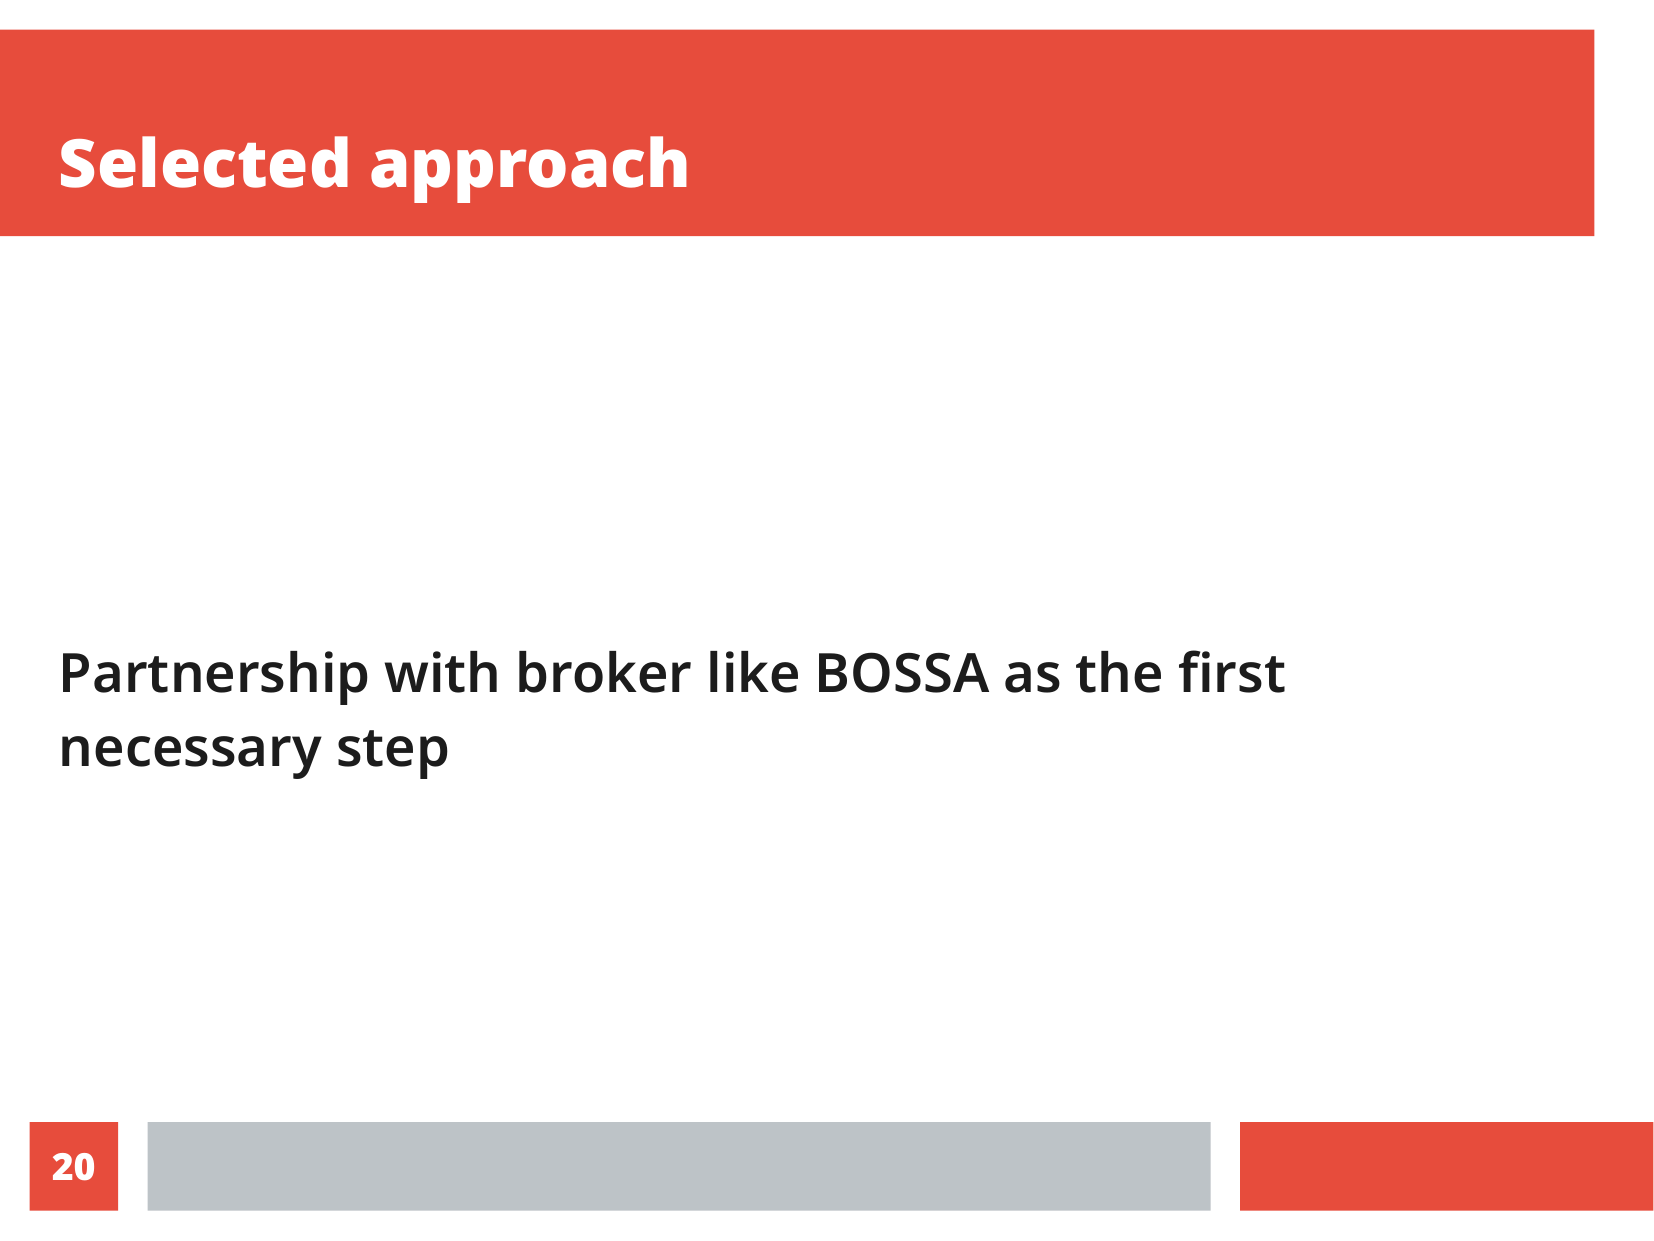

# Selected approach
Partnership with broker like BOSSA as the first necessary step
20